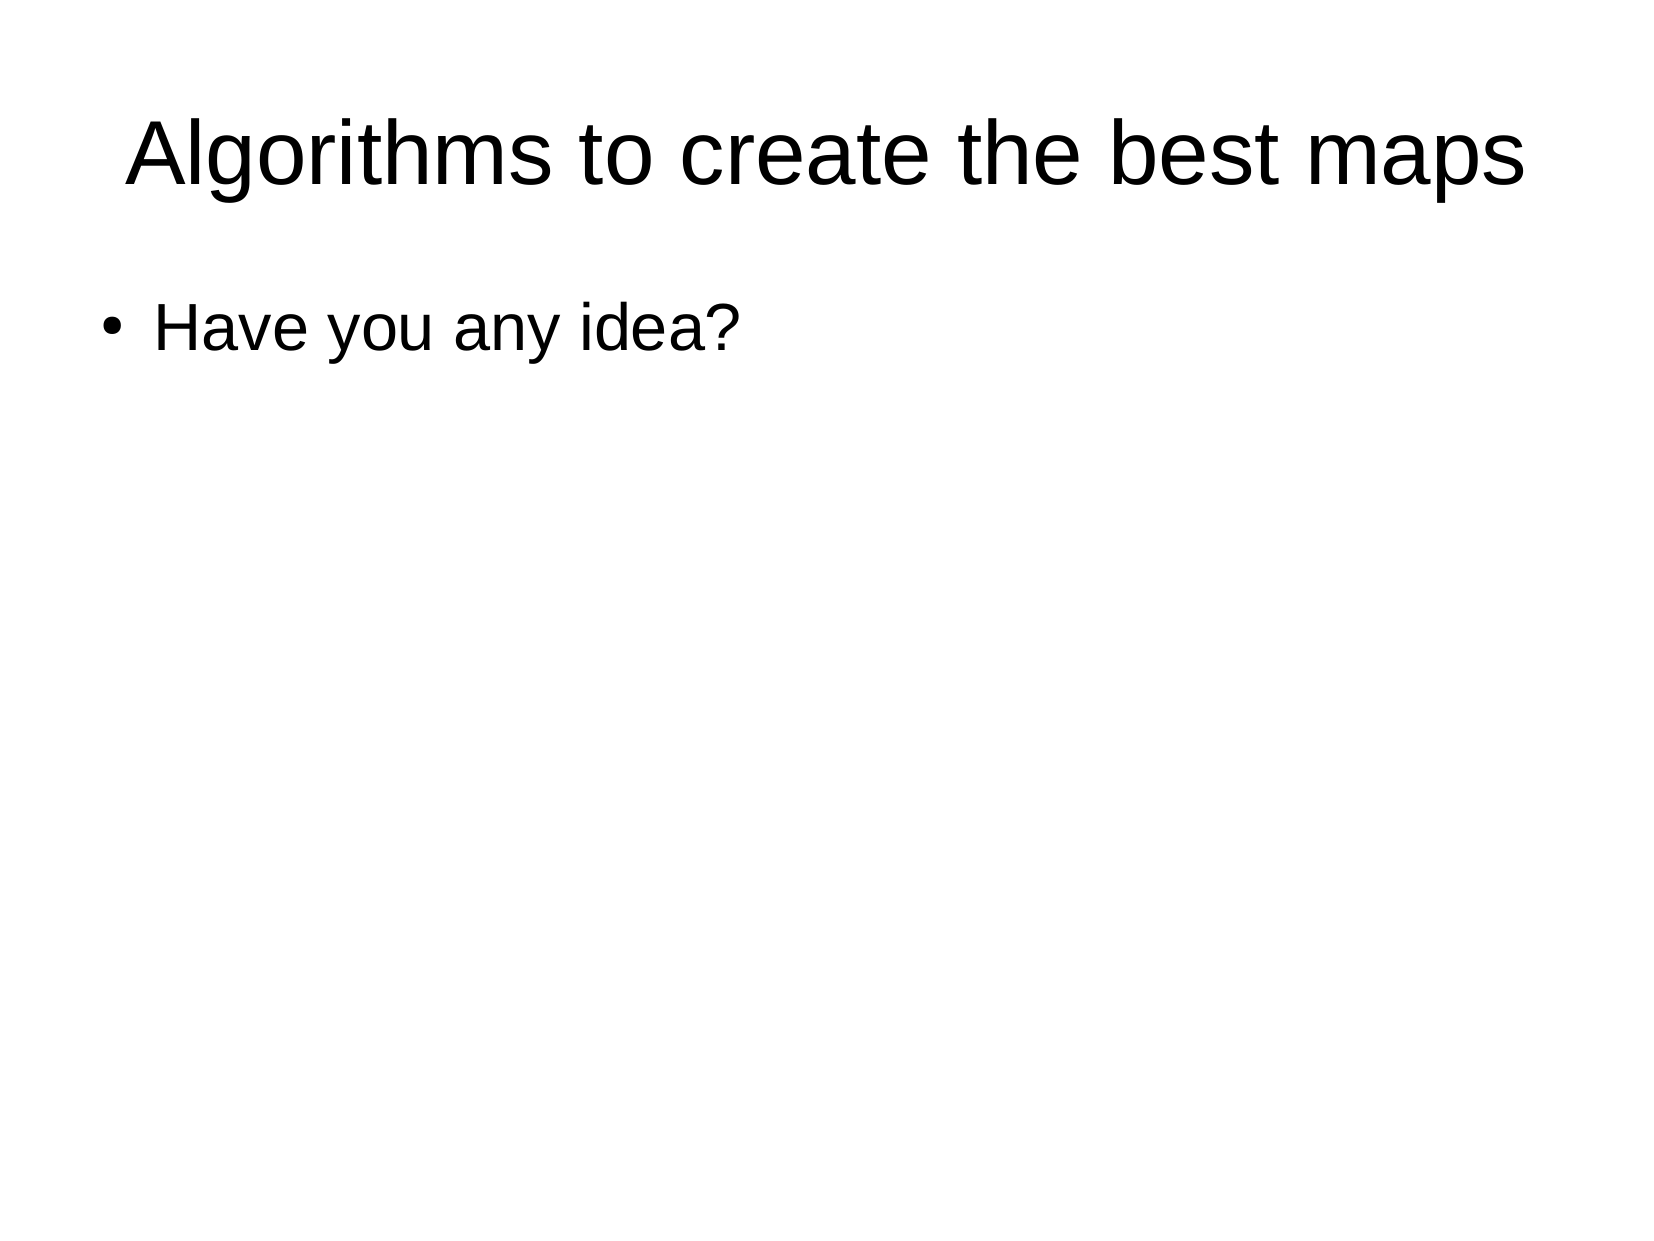

# Algorithms to create the best maps
Have you any idea?